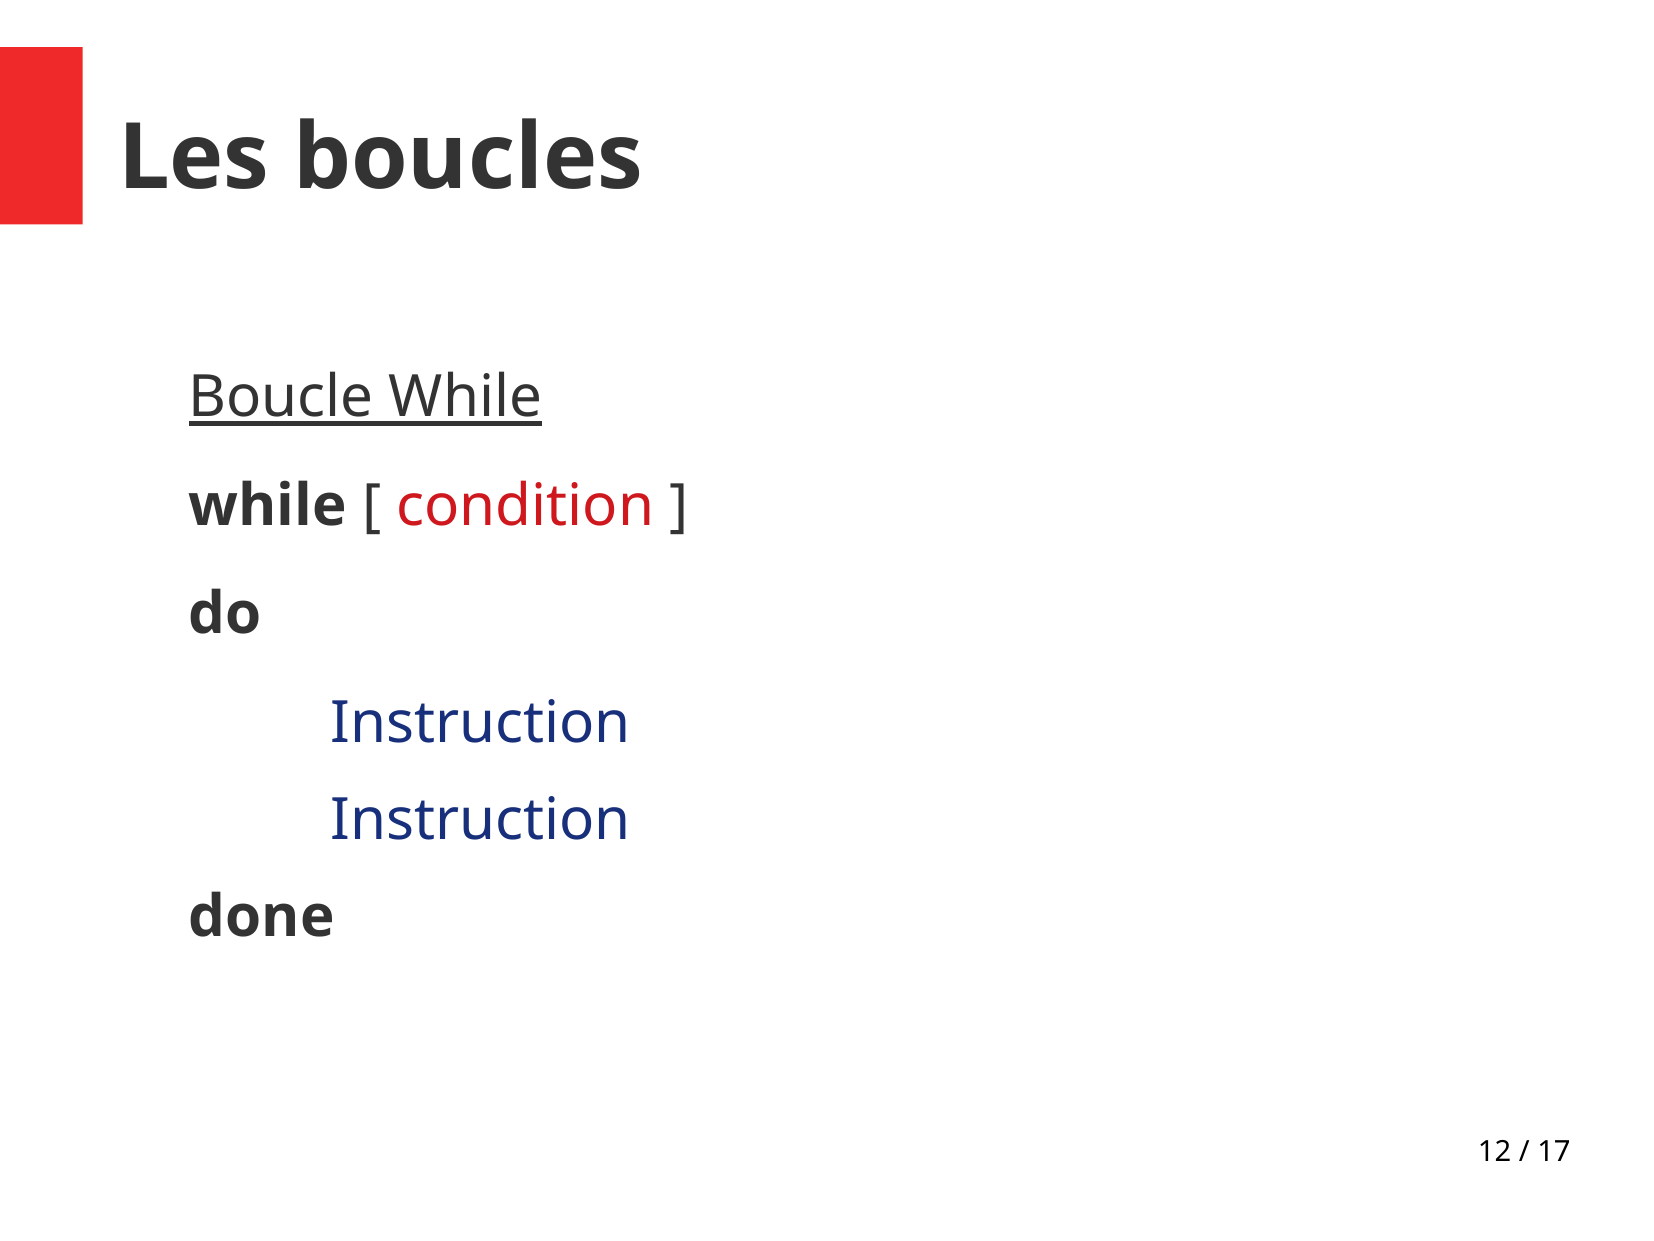

# Les boucles
Boucle While
while [ condition ]
do
Instruction
Instruction
done
12